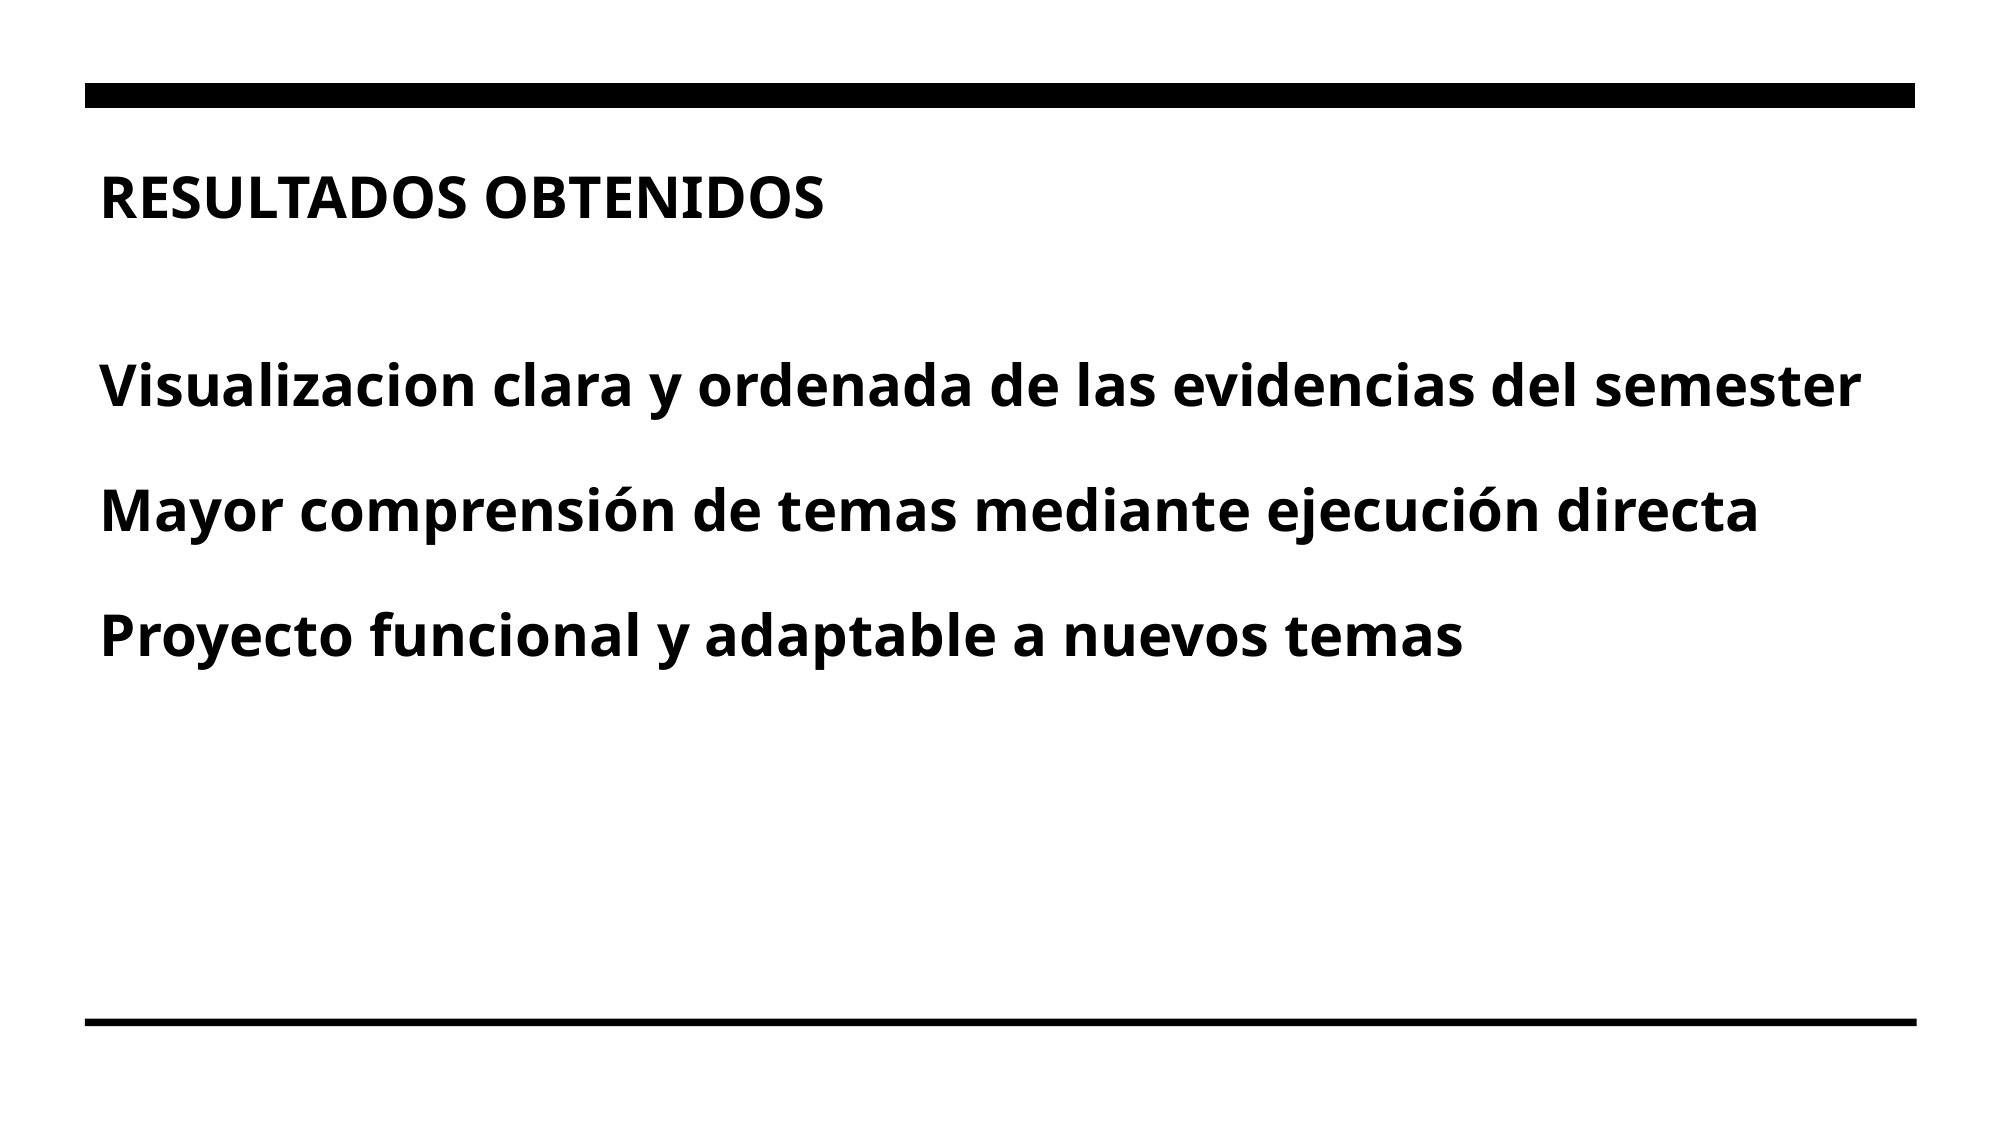

# RESULTADOS OBTENIDOS Visualizacion clara y ordenada de las evidencias del semester Mayor comprensión de temas mediante ejecución directa Proyecto funcional y adaptable a nuevos temas